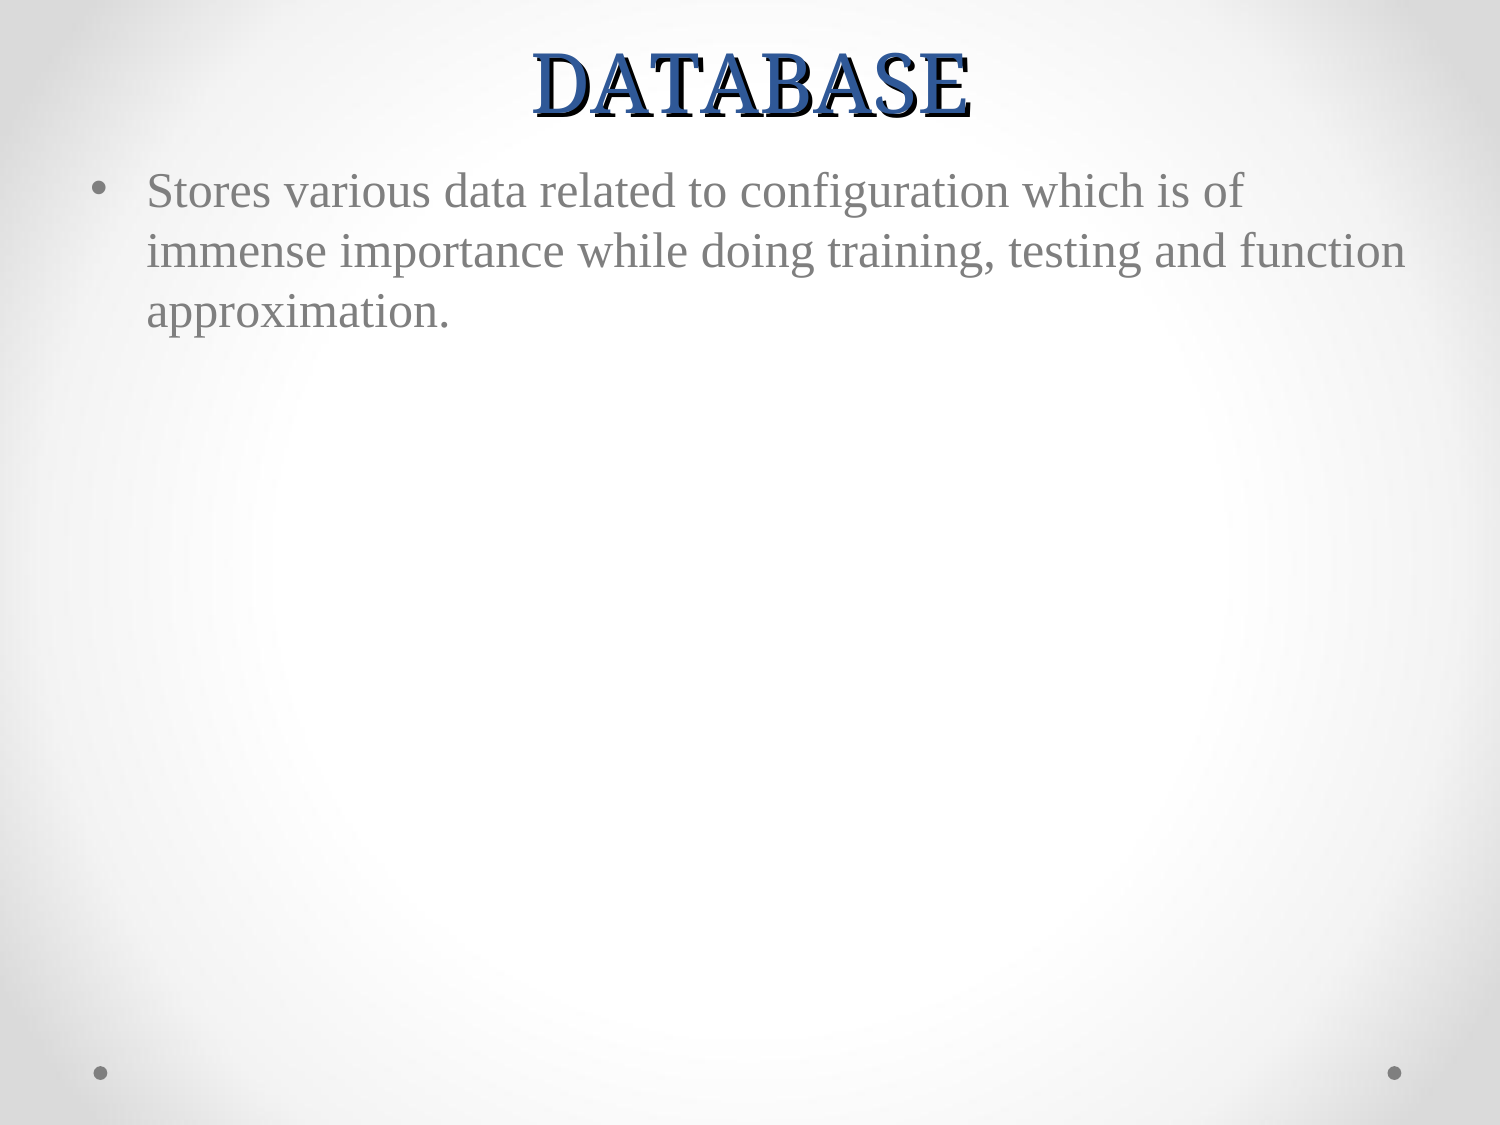

# DATABASE
Stores various data related to configuration which is of immense importance while doing training, testing and function approximation.